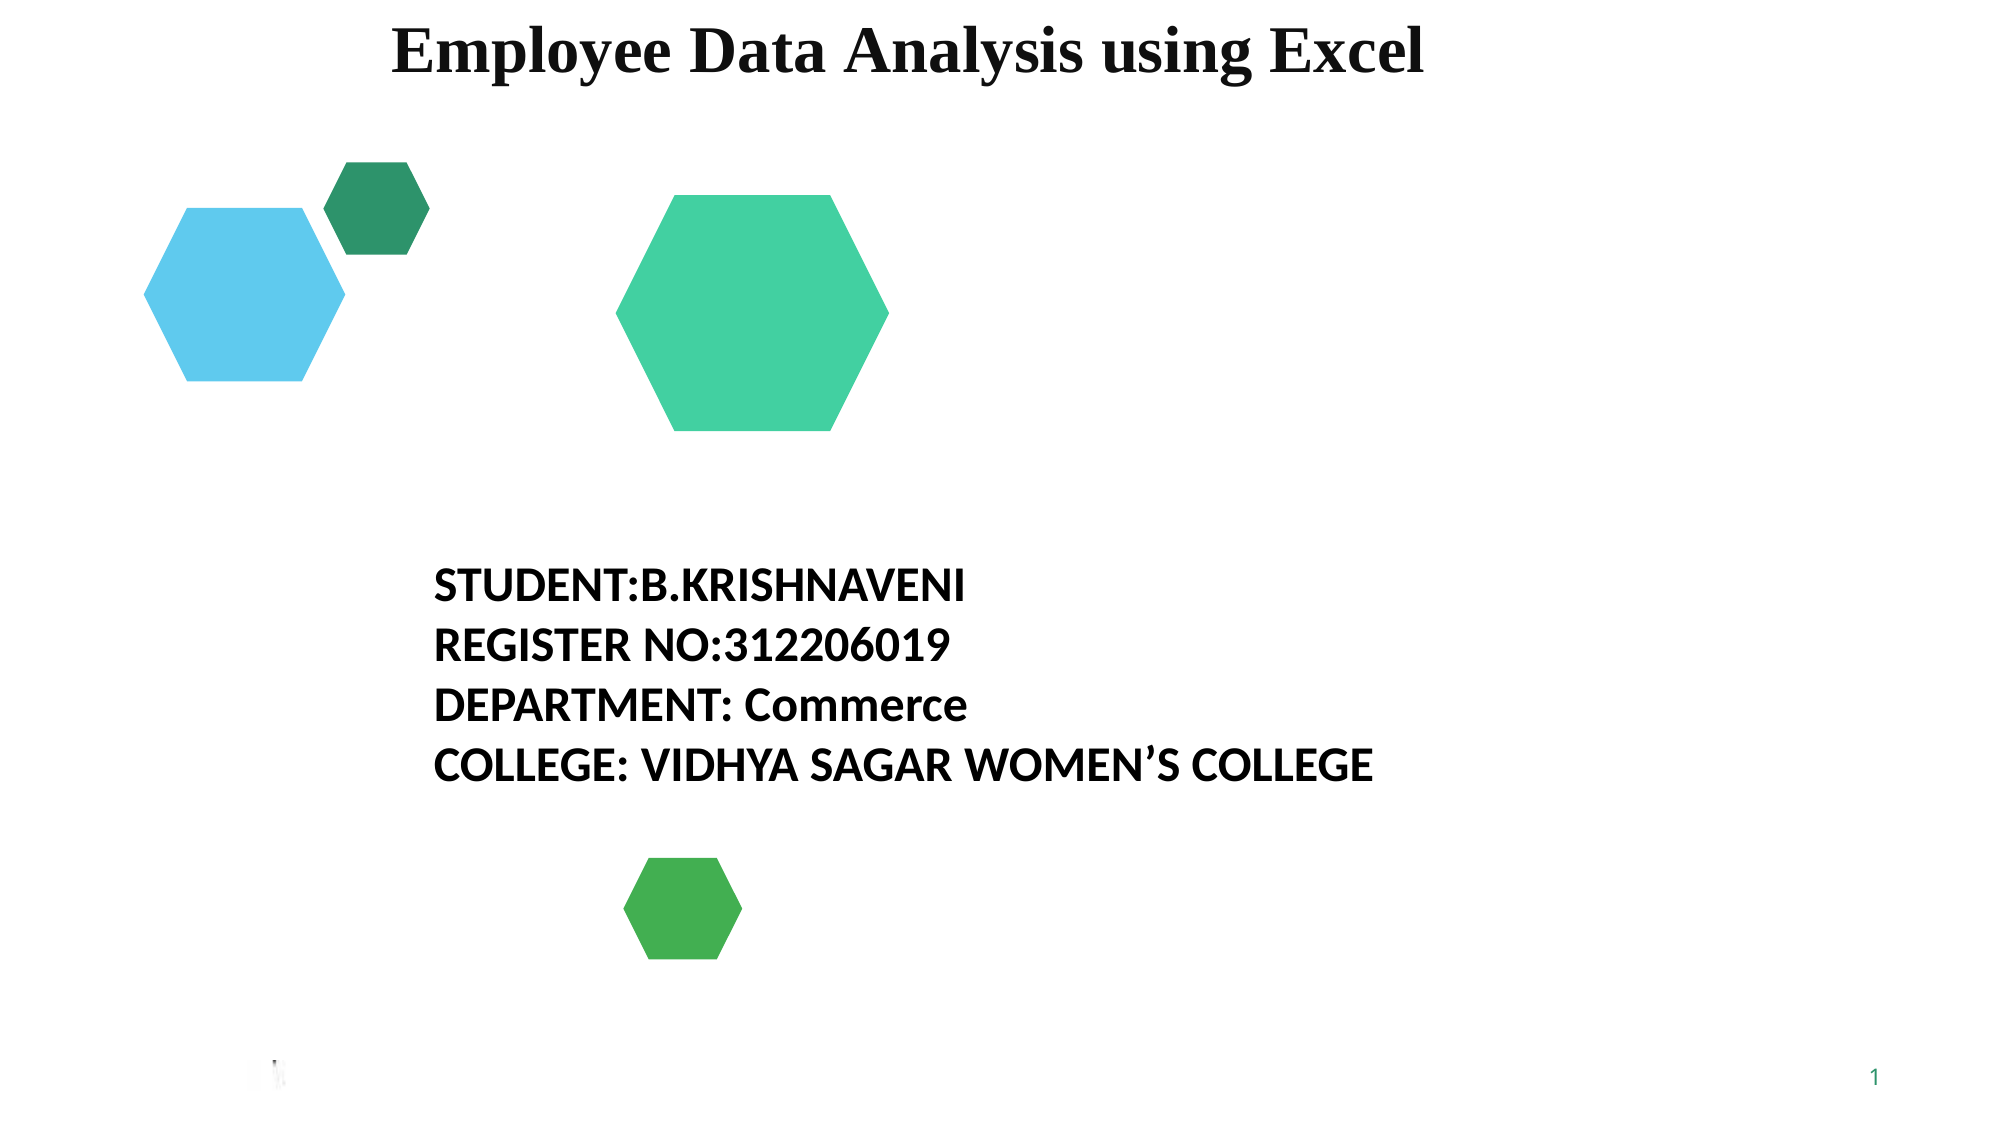

# Employee Data Analysis using Excel
STUDENT:B.KRISHNAVENI
REGISTER NO:312206019
DEPARTMENT: Commerce
COLLEGE: VIDHYA SAGAR WOMEN’S COLLEGE